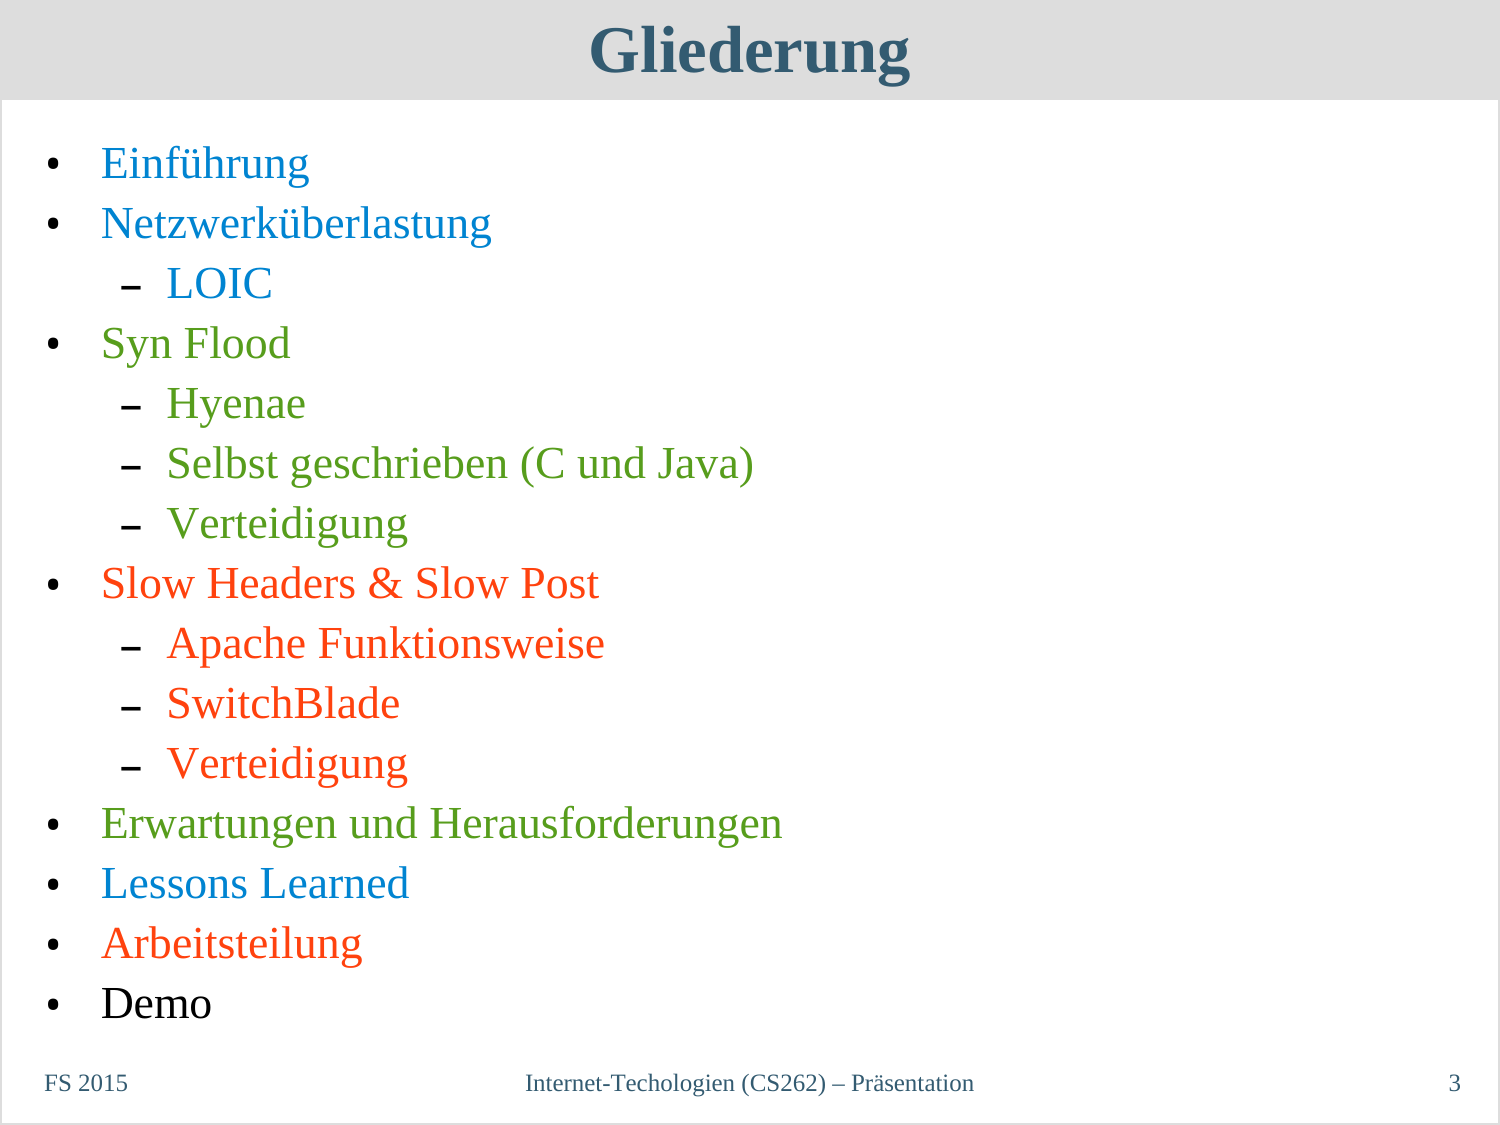

# Gliederung
Einführung
Netzwerküberlastung
LOIC
Syn Flood
Hyenae
Selbst geschrieben (C und Java)
Verteidigung
Slow Headers & Slow Post
Apache Funktionsweise
SwitchBlade
Verteidigung
Erwartungen und Herausforderungen
Lessons Learned
Arbeitsteilung
Demo
FS 2015
Internet-Techologien (CS262) – Präsentation